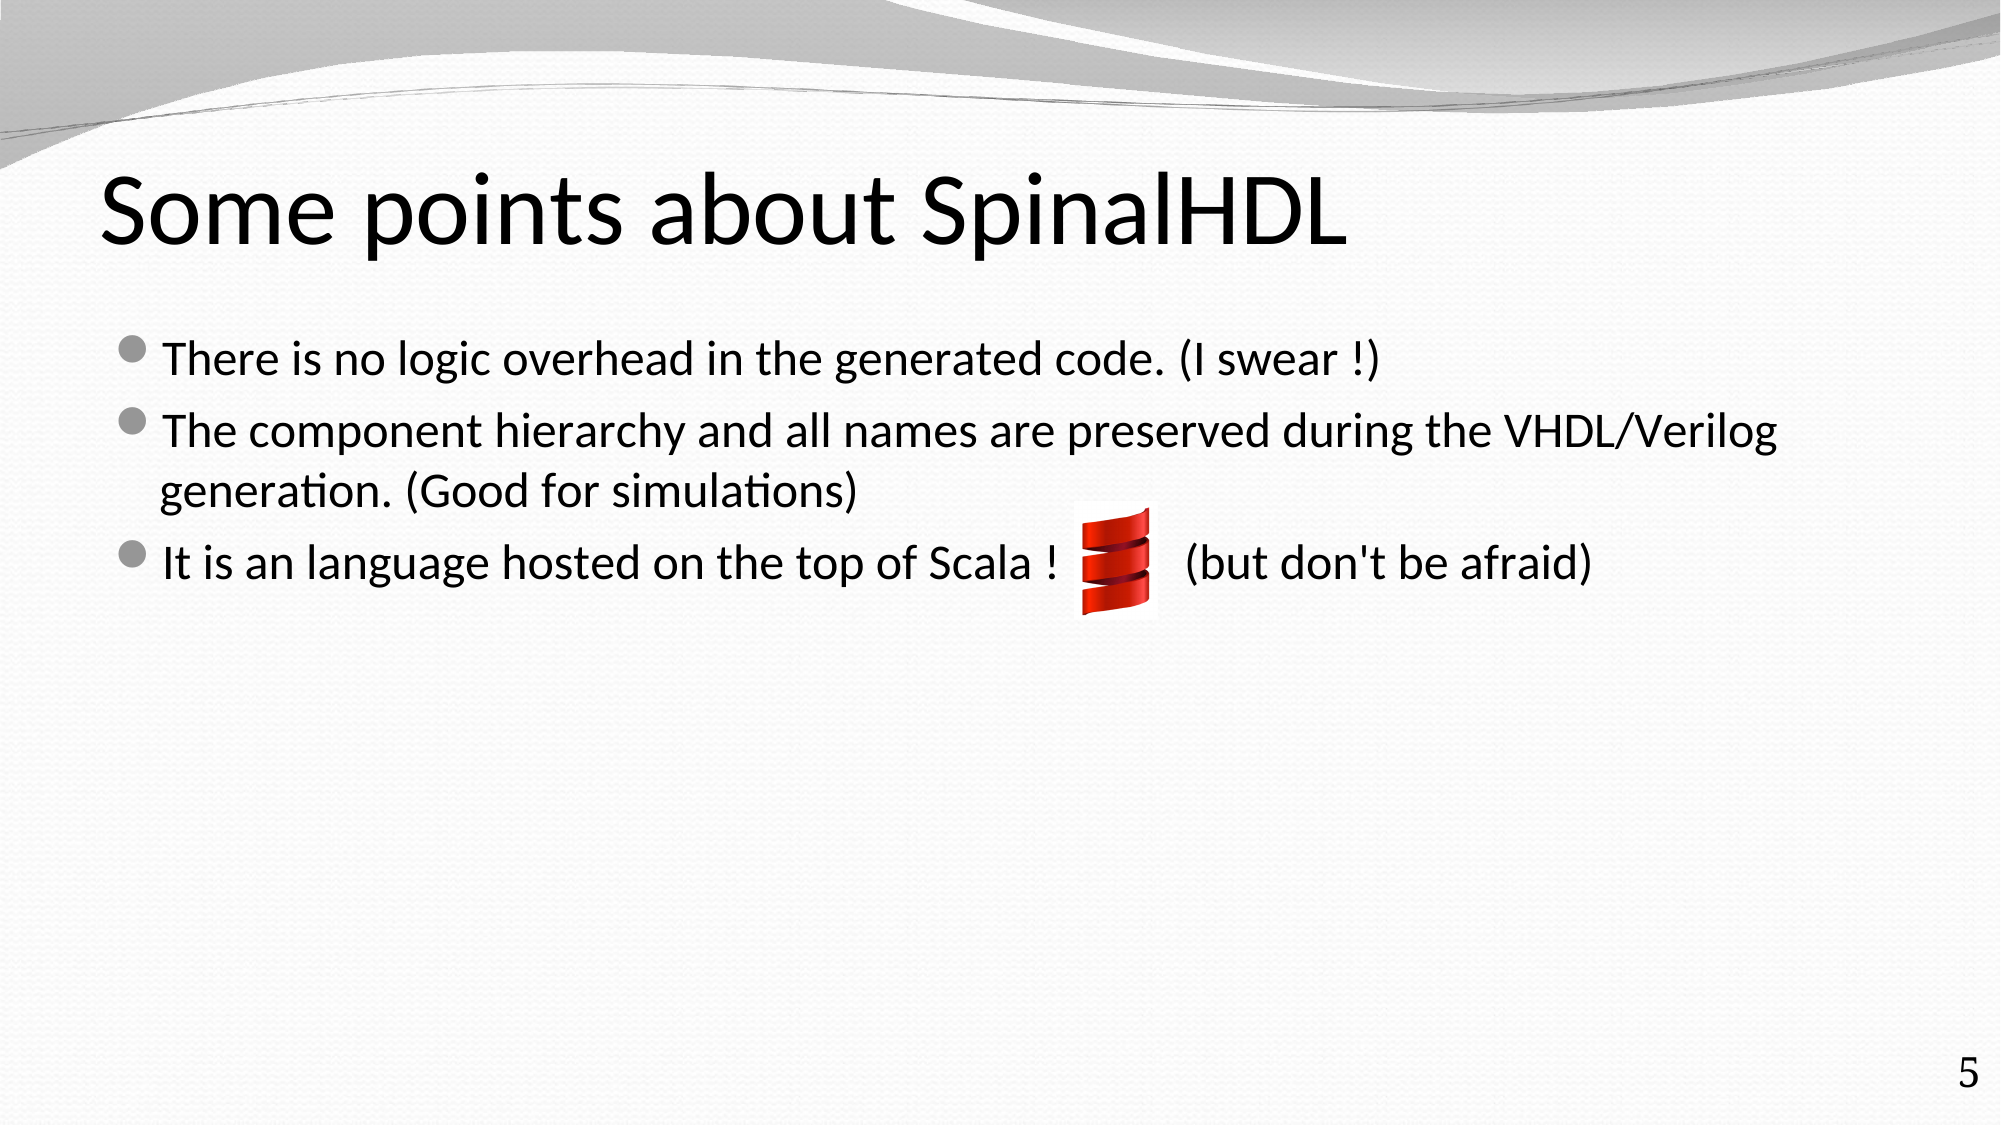

Some points about SpinalHDL
# There is no logic overhead in the generated code. (I swear !)
The component hierarchy and all names are preserved during the VHDL/Verilog generation. (Good for simulations)
It is an language hosted on the top of Scala ! (but don't be afraid)